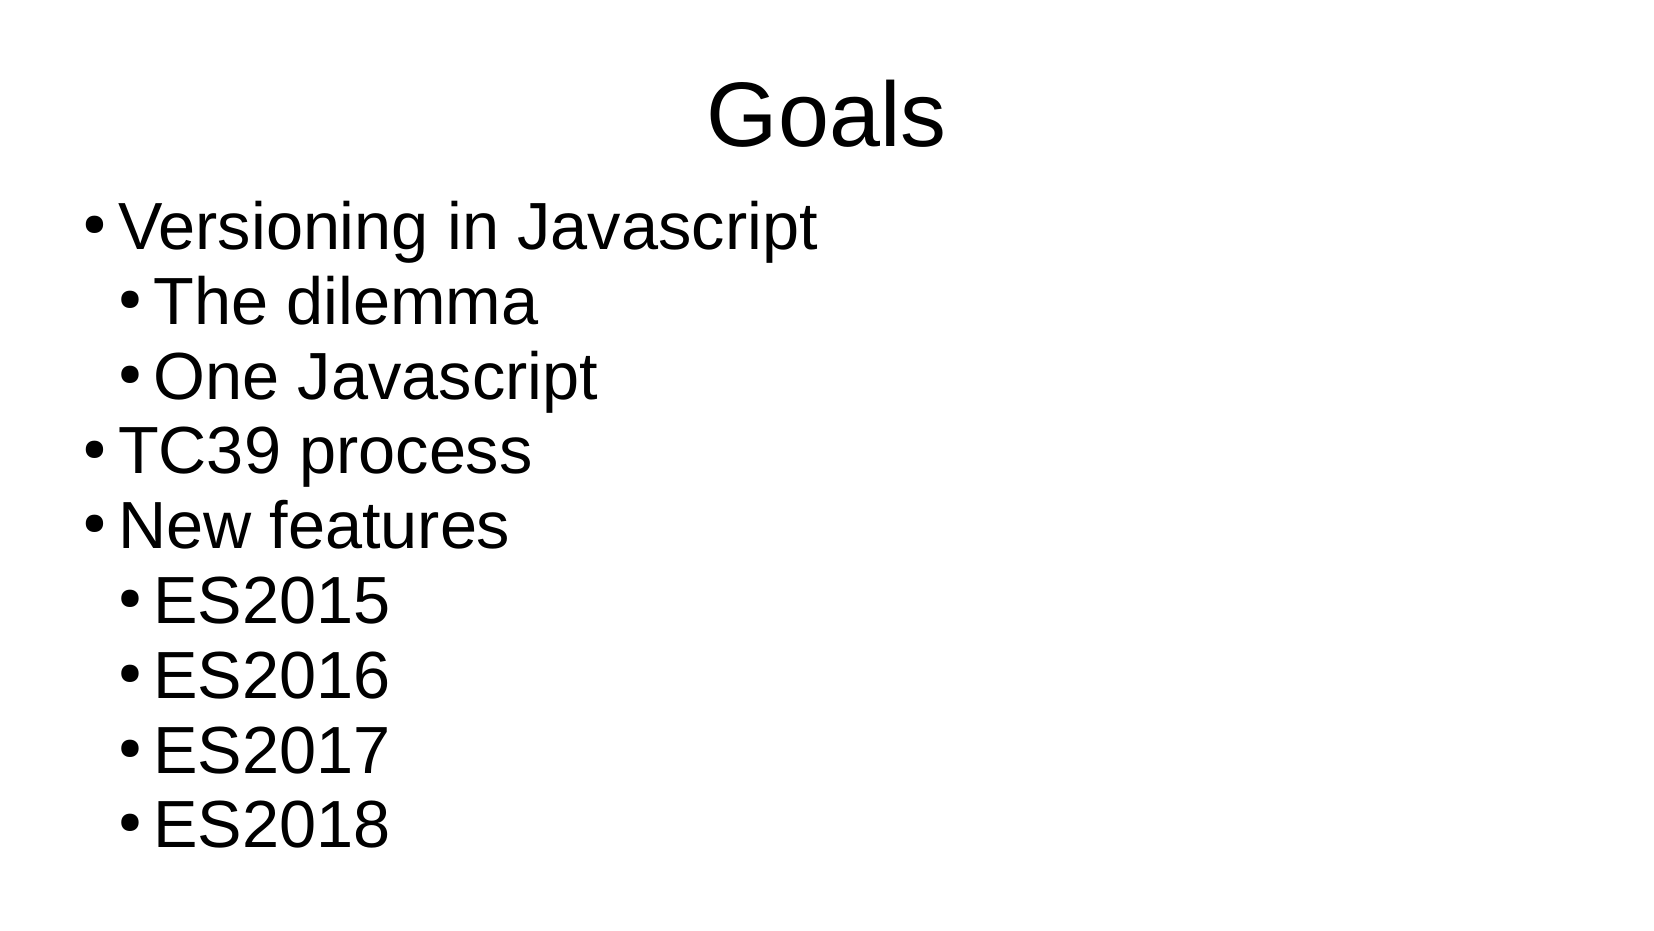

Goals
# Versioning in Javascript
The dilemma
One Javascript
TC39 process
New features
ES2015
ES2016
ES2017
ES2018